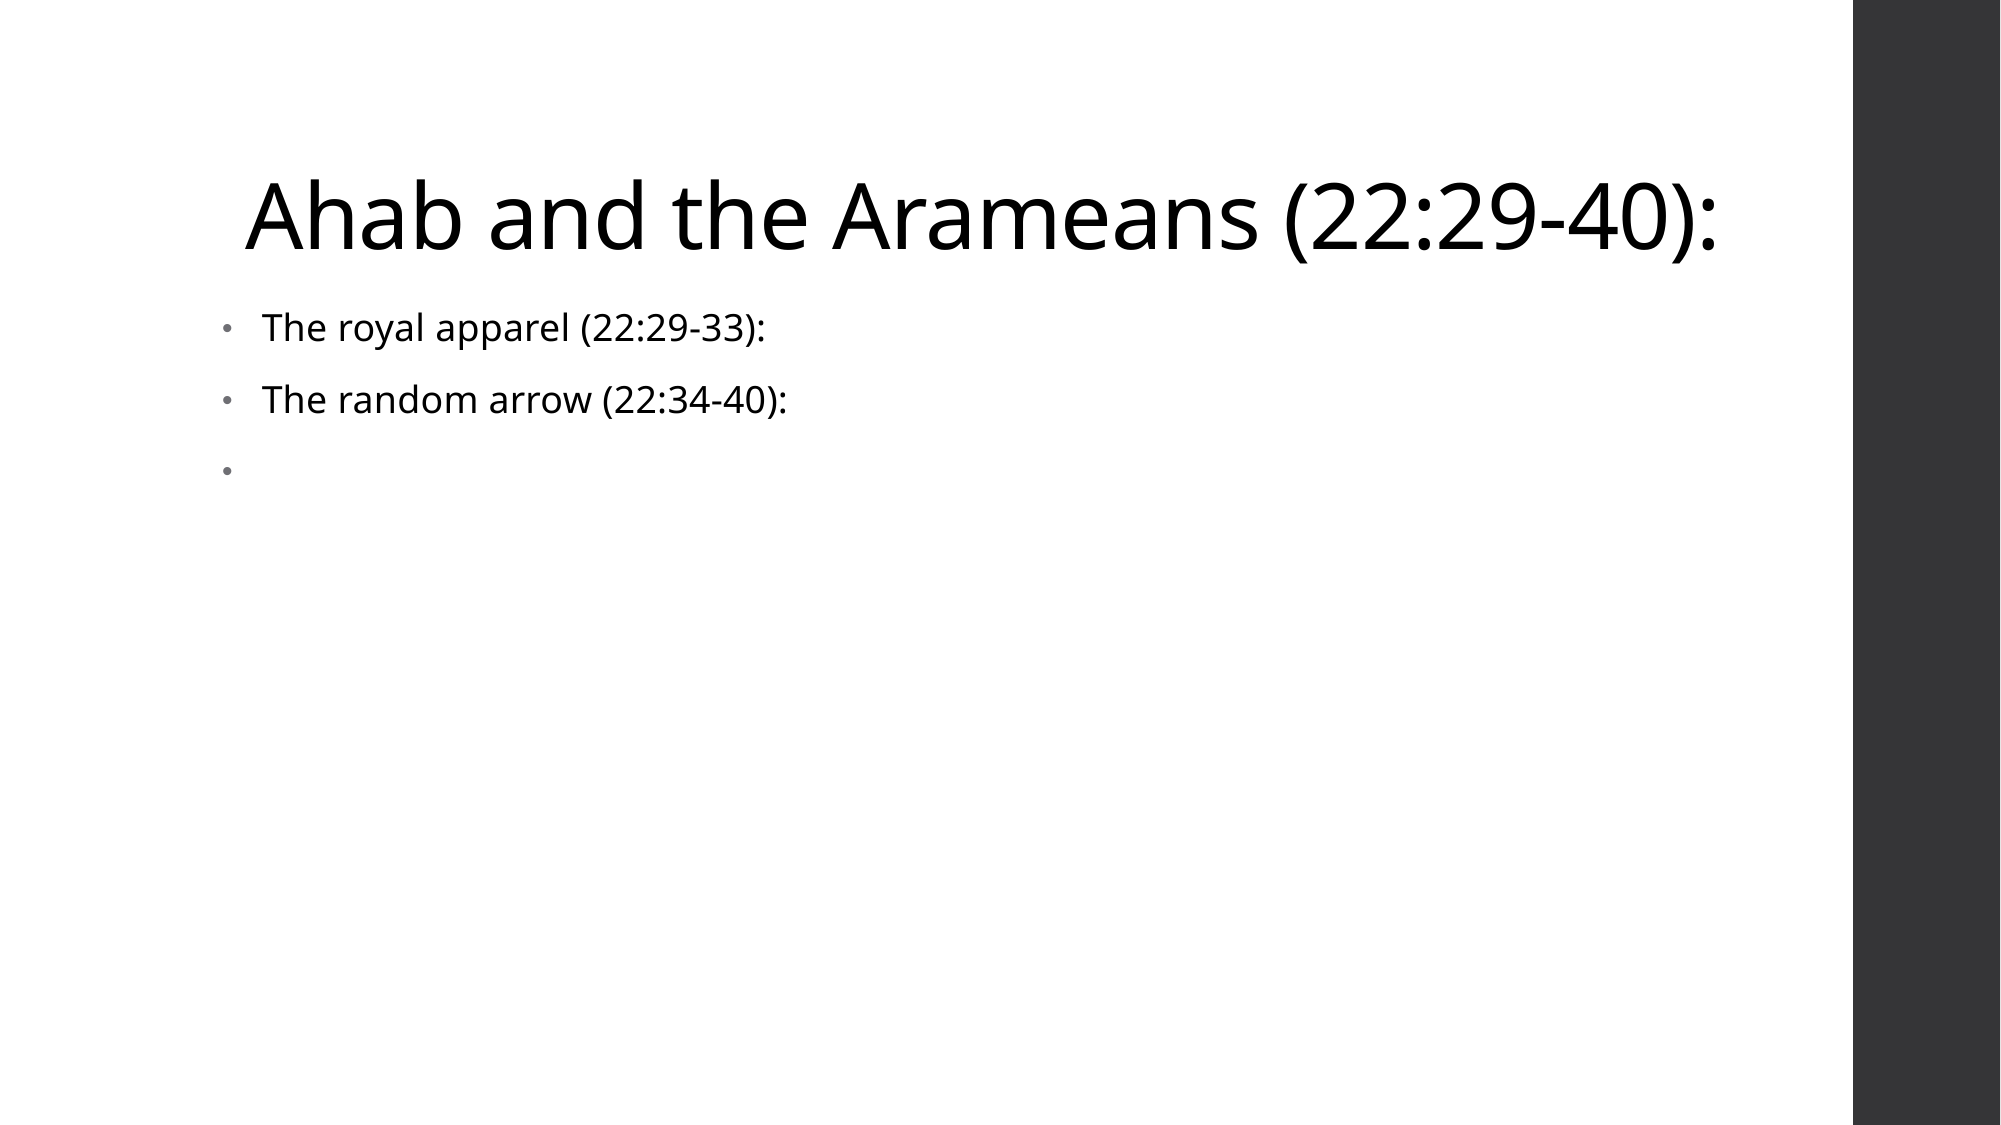

# Ahab and the Arameans (22:29-40):
 The royal apparel (22:29-33):
 The random arrow (22:34-40):